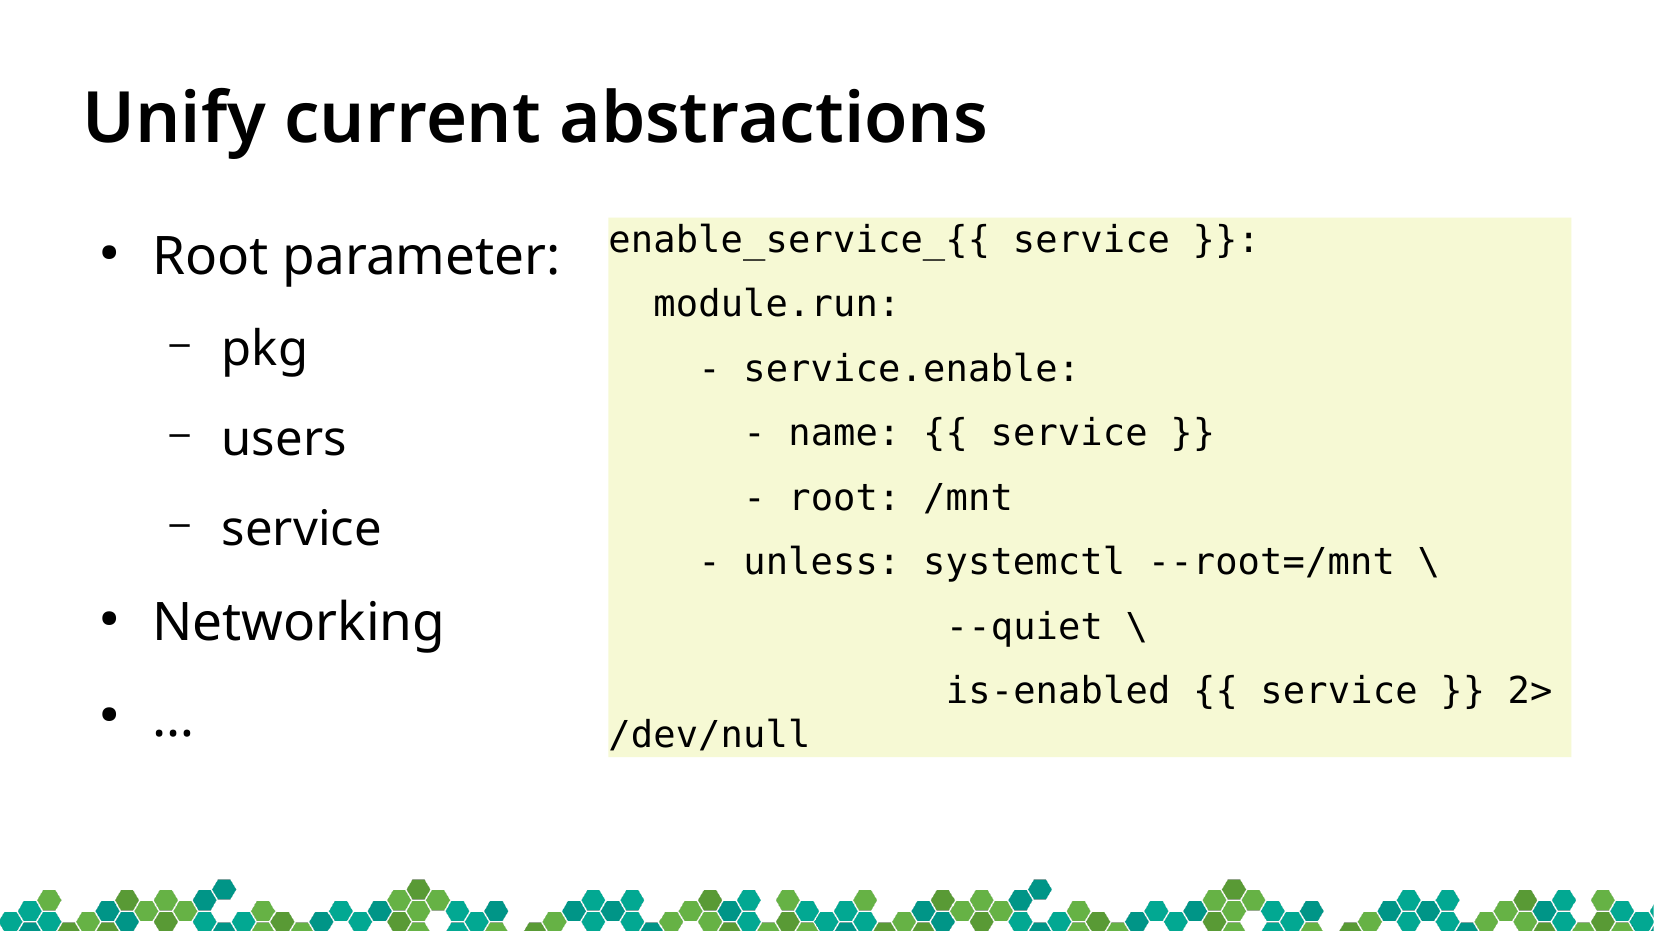

# Unify current abstractions
Root parameter:
pkg
users
service
Networking
…
enable_service_{{ service }}:
 module.run:
 - service.enable:
 - name: {{ service }}
 - root: /mnt
 - unless: systemctl --root=/mnt \
 --quiet \
 is-enabled {{ service }} 2> /dev/null